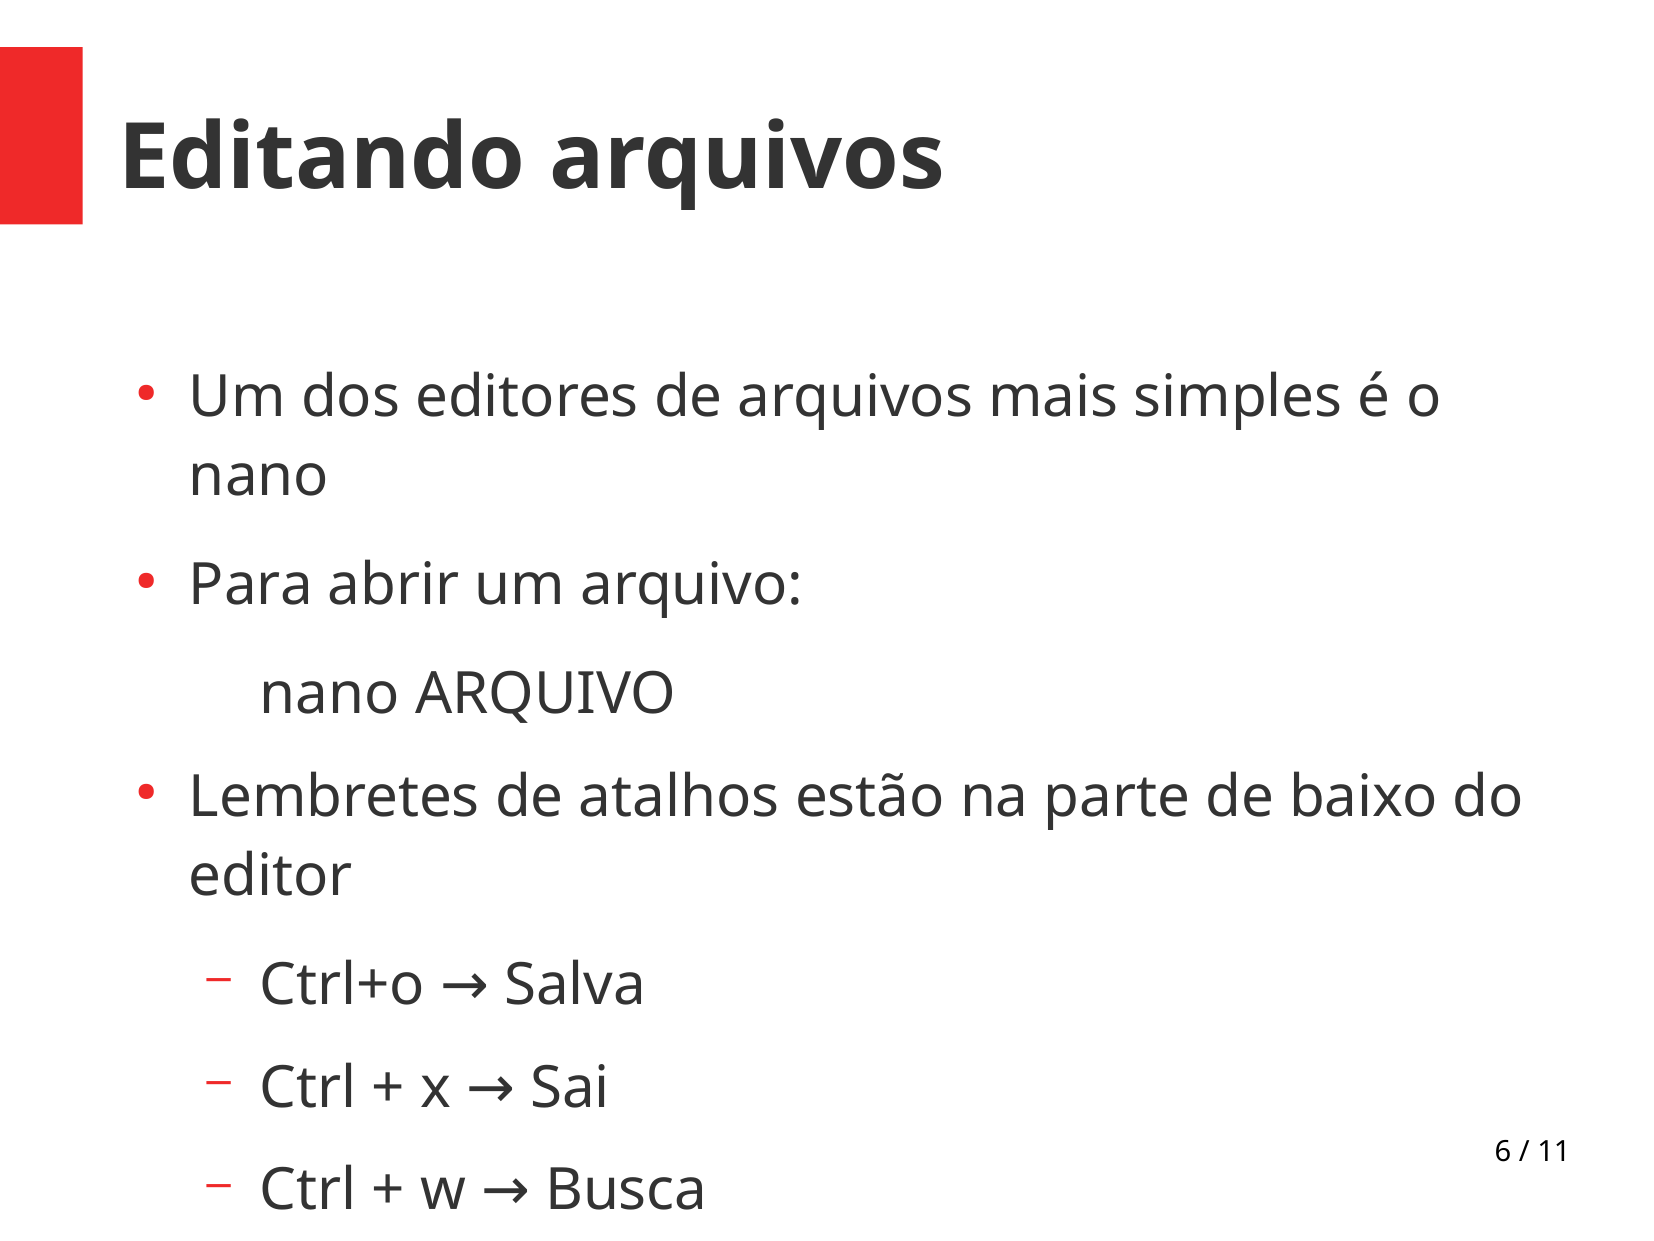

# Editando arquivos
Um dos editores de arquivos mais simples é o nano
Para abrir um arquivo:
nano ARQUIVO
Lembretes de atalhos estão na parte de baixo do editor
Ctrl+o → Salva
Ctrl + x → Sai
Ctrl + w → Busca
6